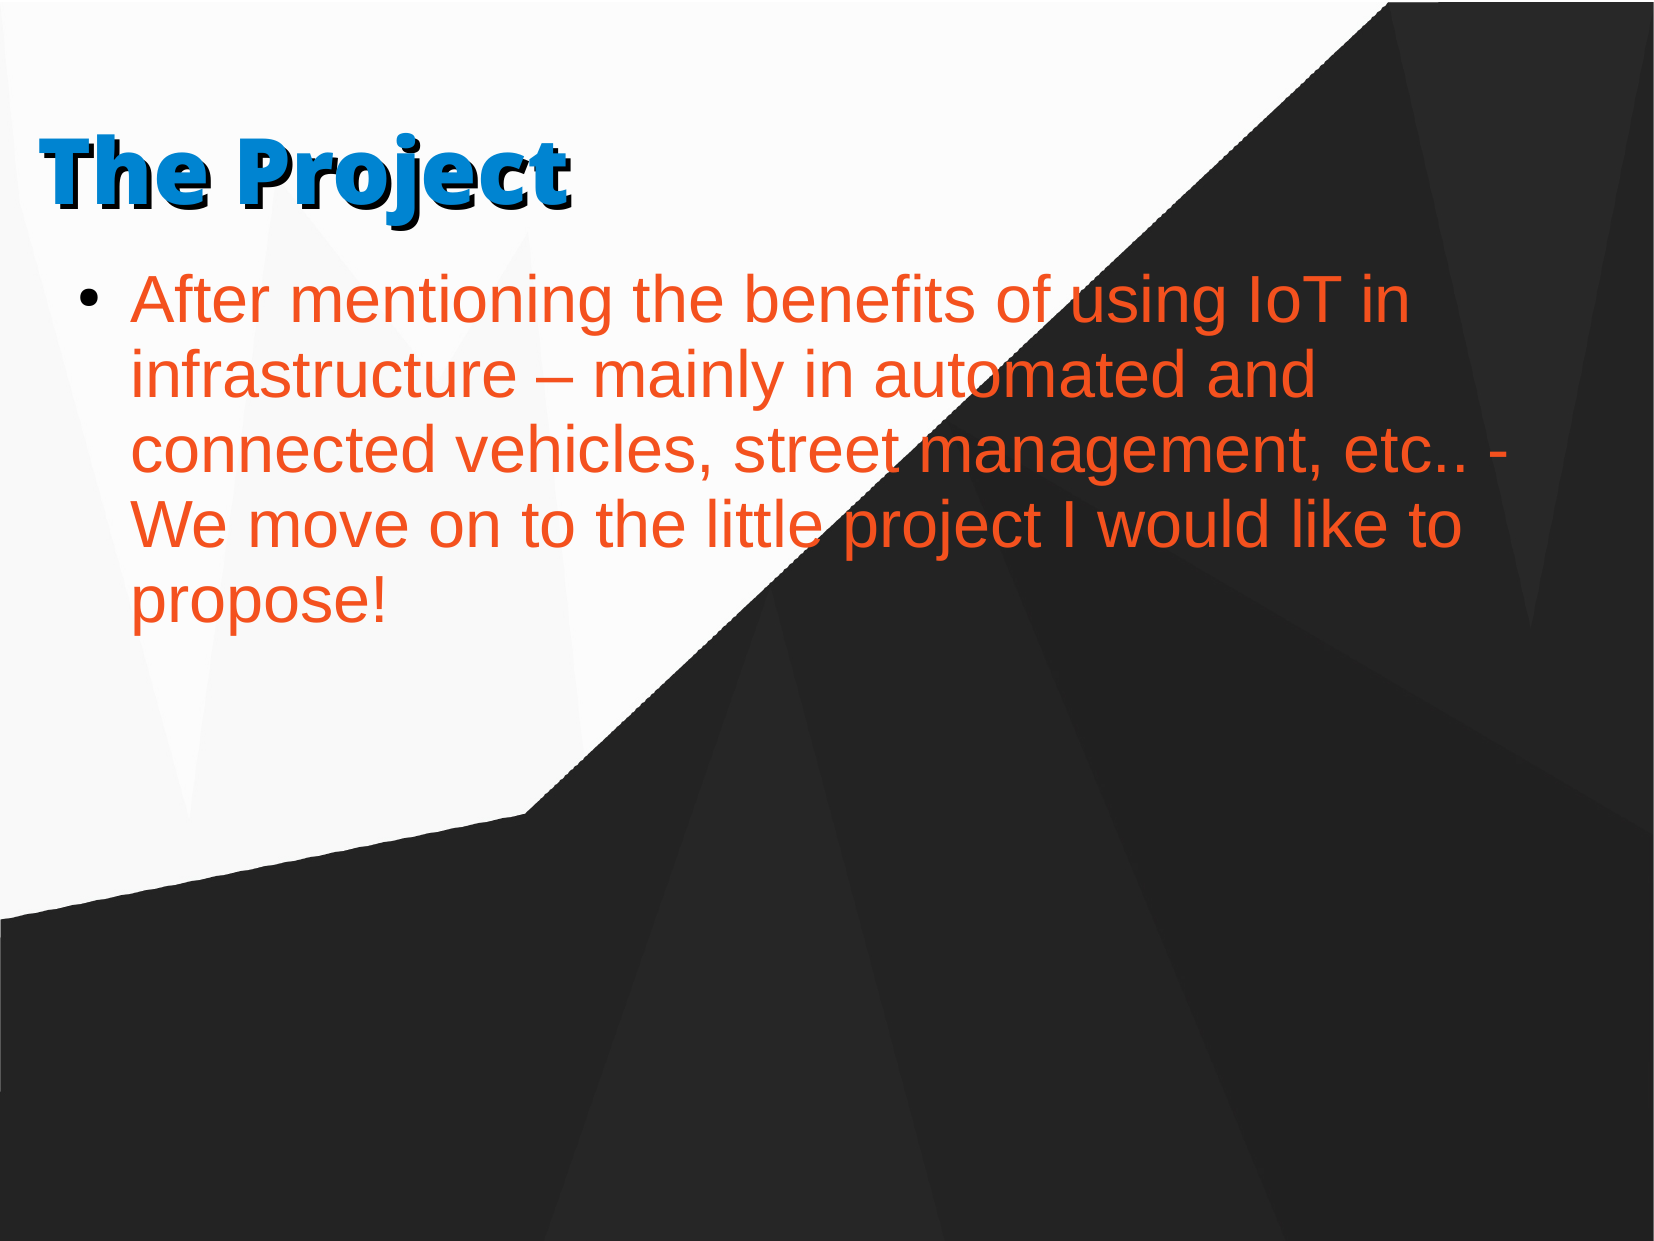

# The Project
After mentioning the benefits of using IoT in infrastructure – mainly in automated and connected vehicles, street management, etc.. - We move on to the little project I would like to propose!